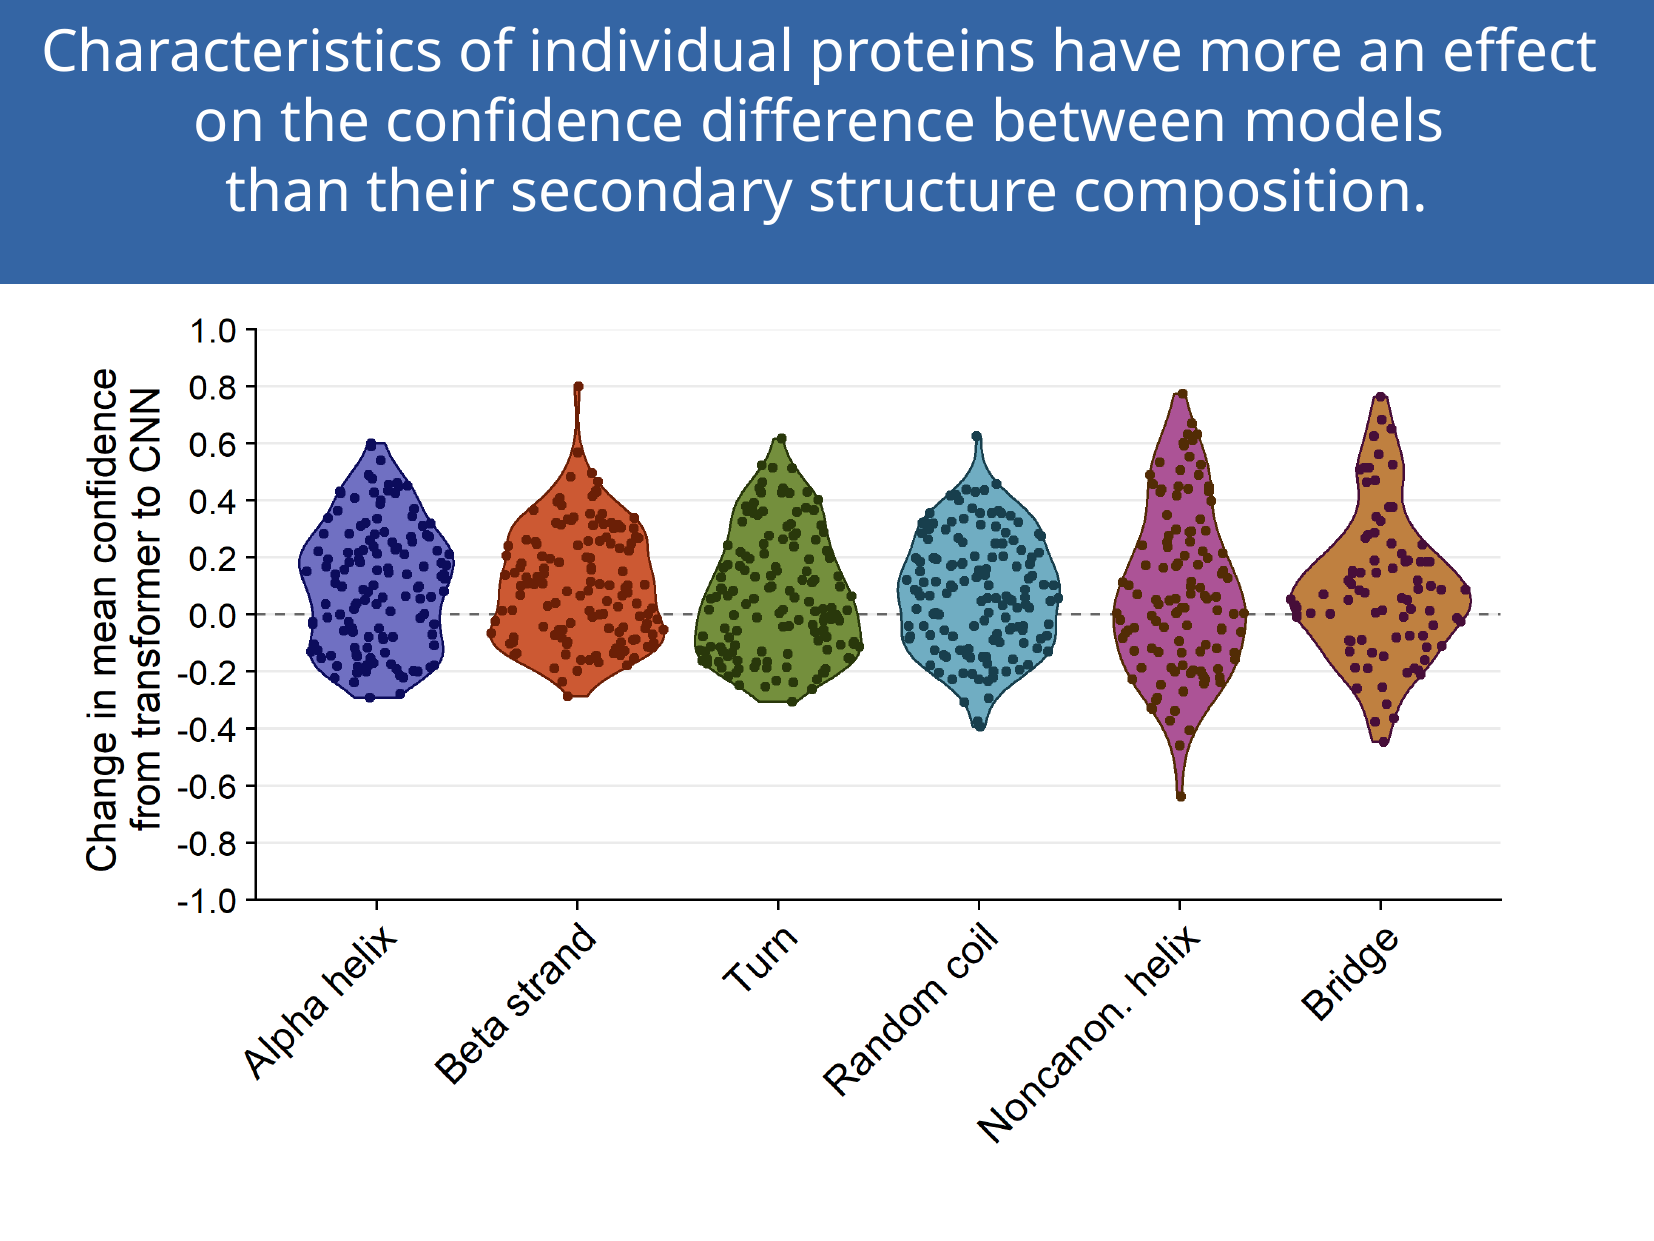

Characteristics of individual proteins have more an effect
on the confidence difference between models
than their secondary structure composition.